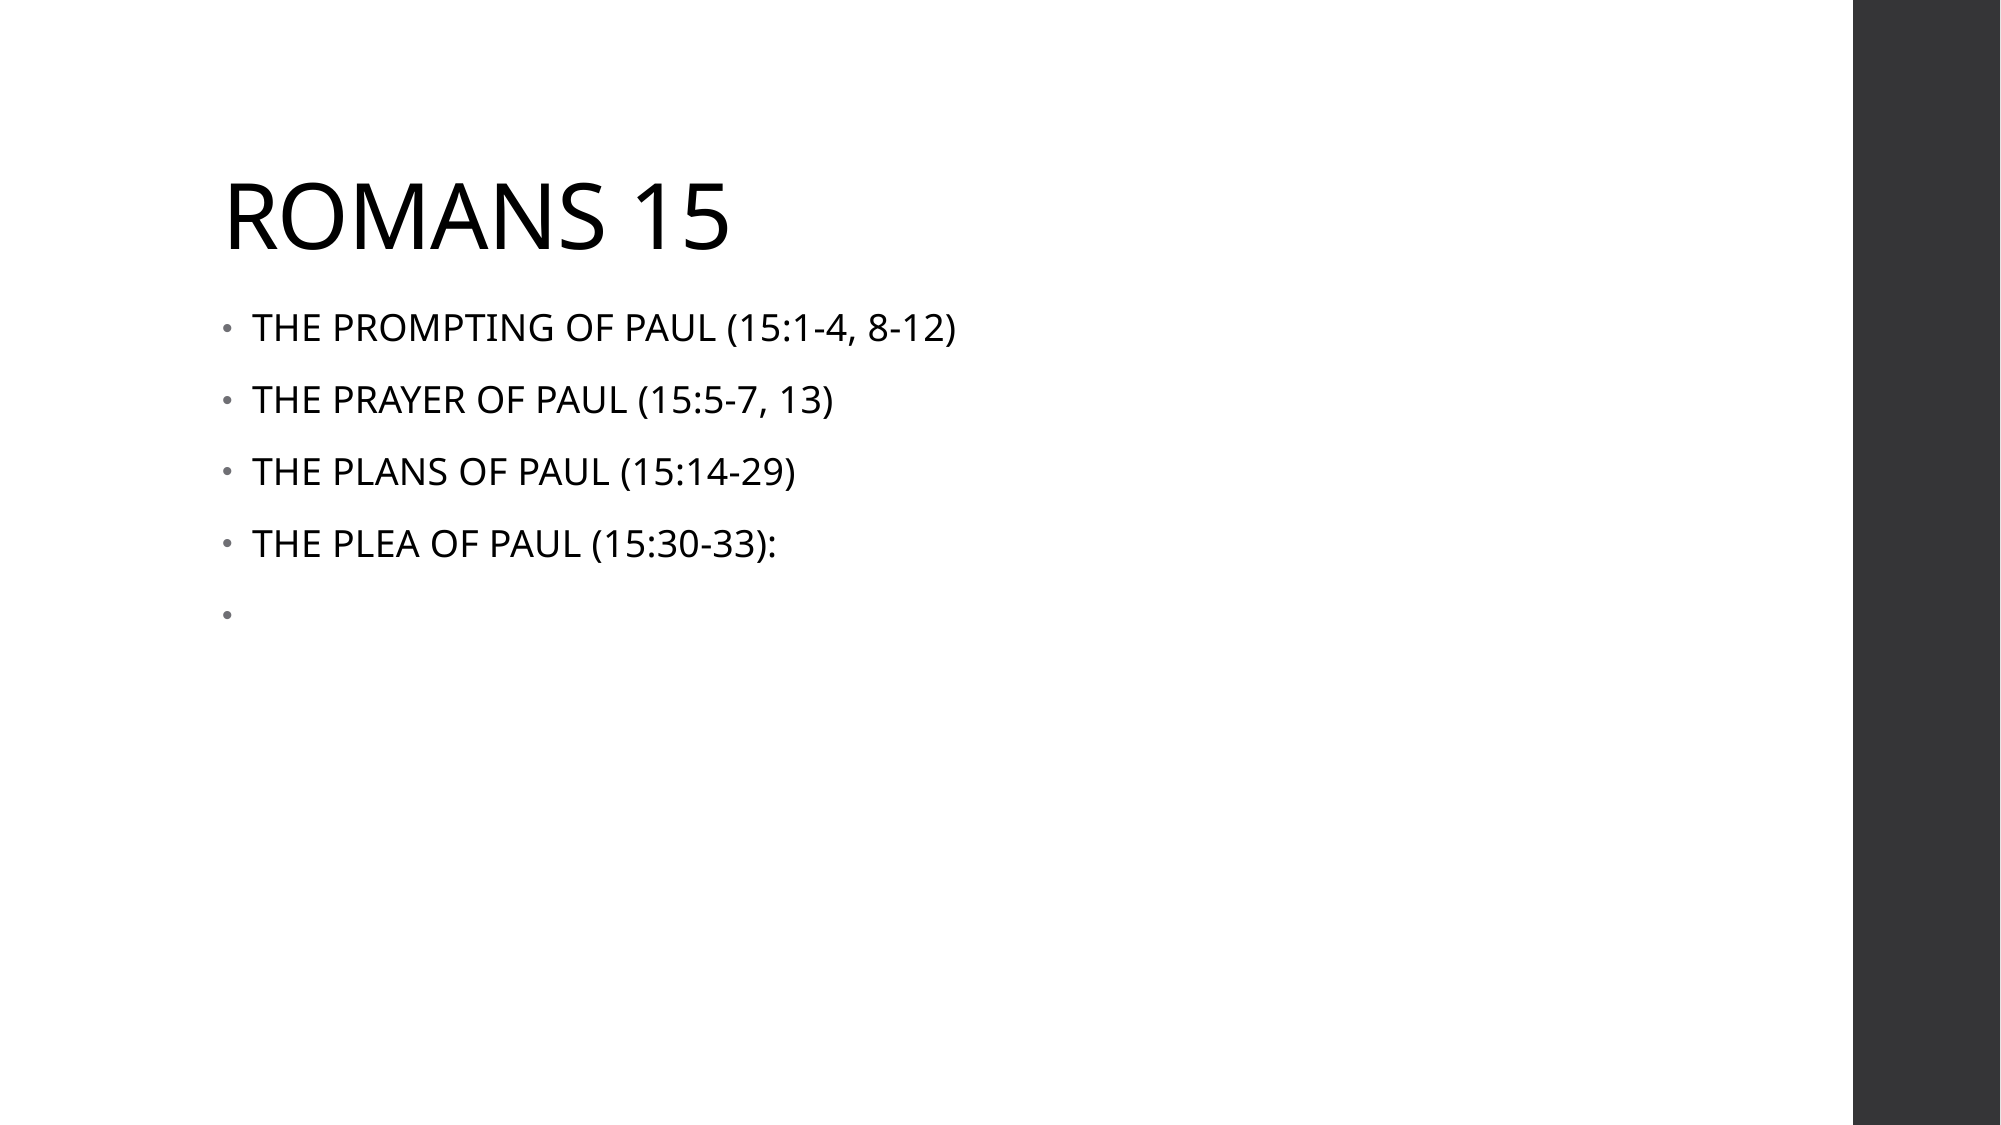

# ROMANS 15
THE PROMPTING OF PAUL (15:1-4, 8-12)
THE PRAYER OF PAUL (15:5-7, 13)
THE PLANS OF PAUL (15:14-29)
THE PLEA OF PAUL (15:30-33):